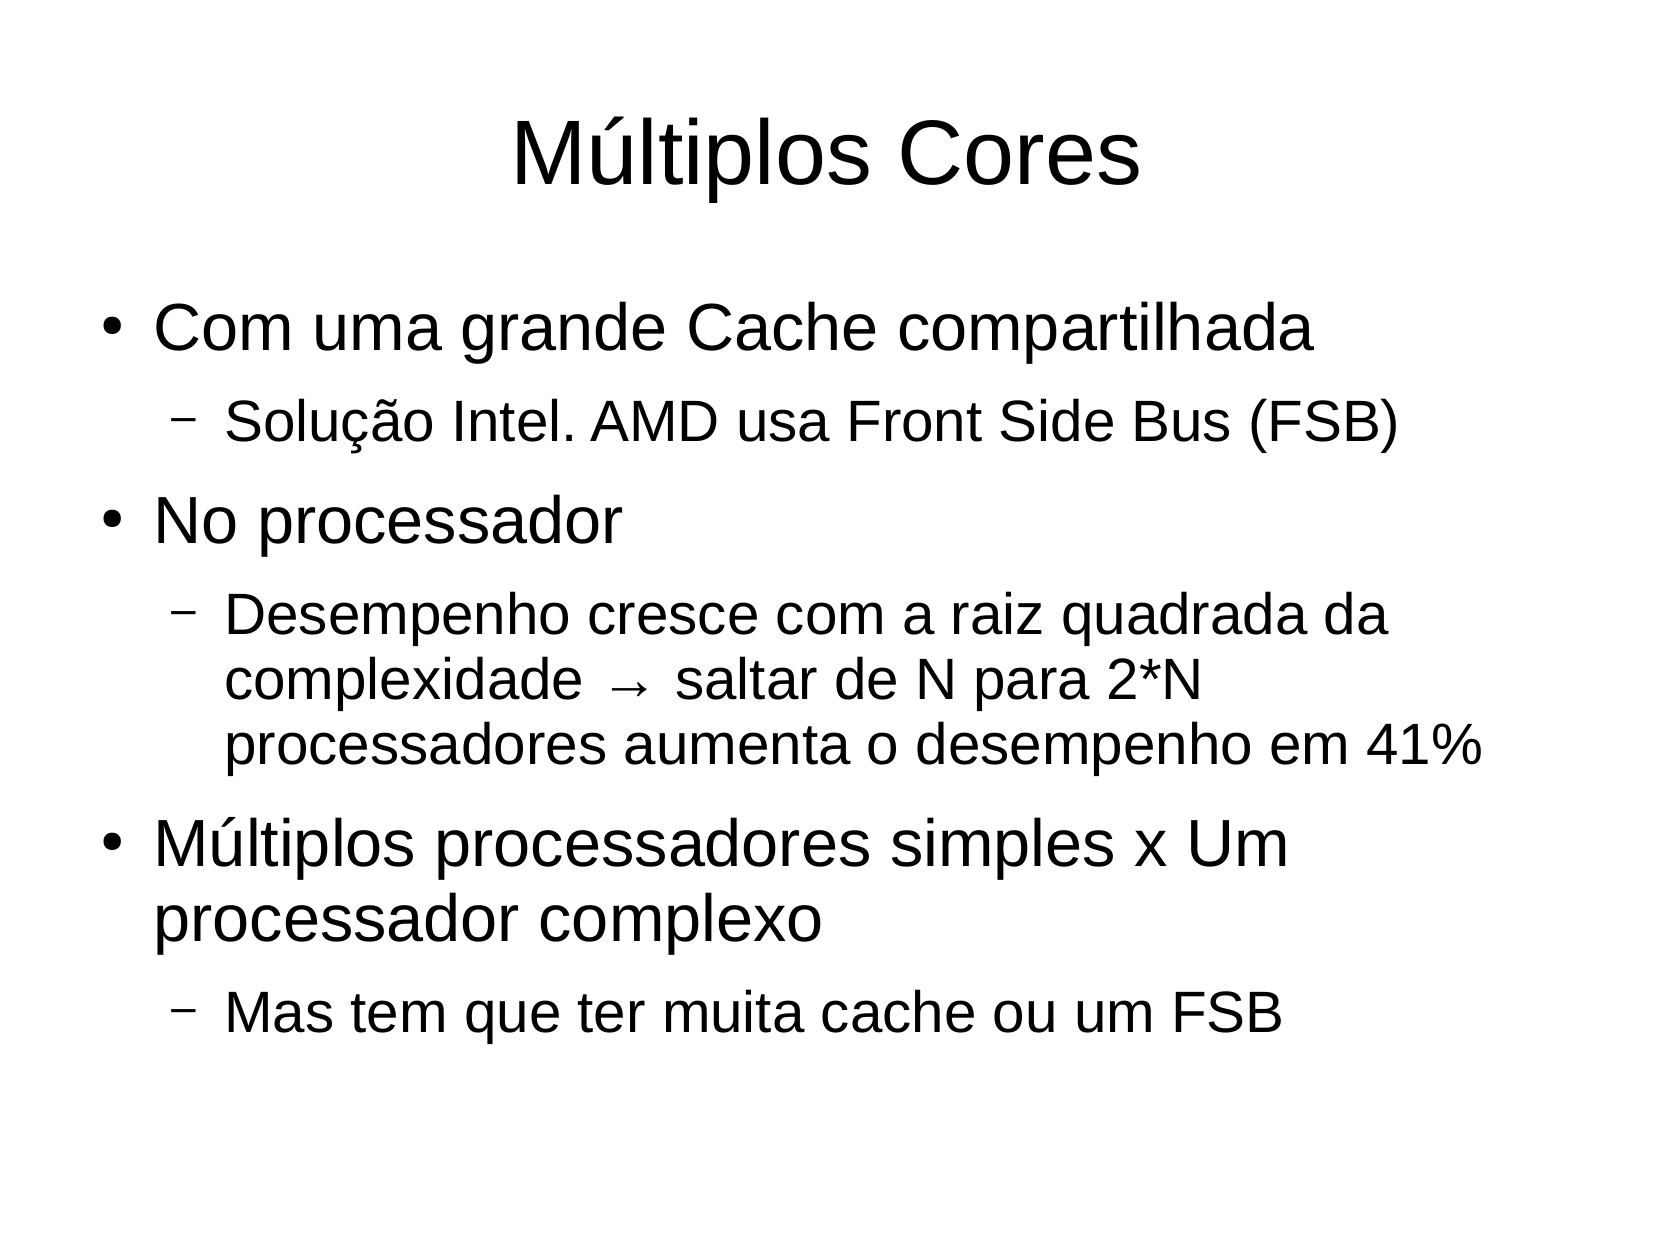

# Múltiplos Cores
Com uma grande Cache compartilhada
Solução Intel. AMD usa Front Side Bus (FSB)
No processador
Desempenho cresce com a raiz quadrada da complexidade → saltar de N para 2*N processadores aumenta o desempenho em 41%
Múltiplos processadores simples x Um processador complexo
Mas tem que ter muita cache ou um FSB